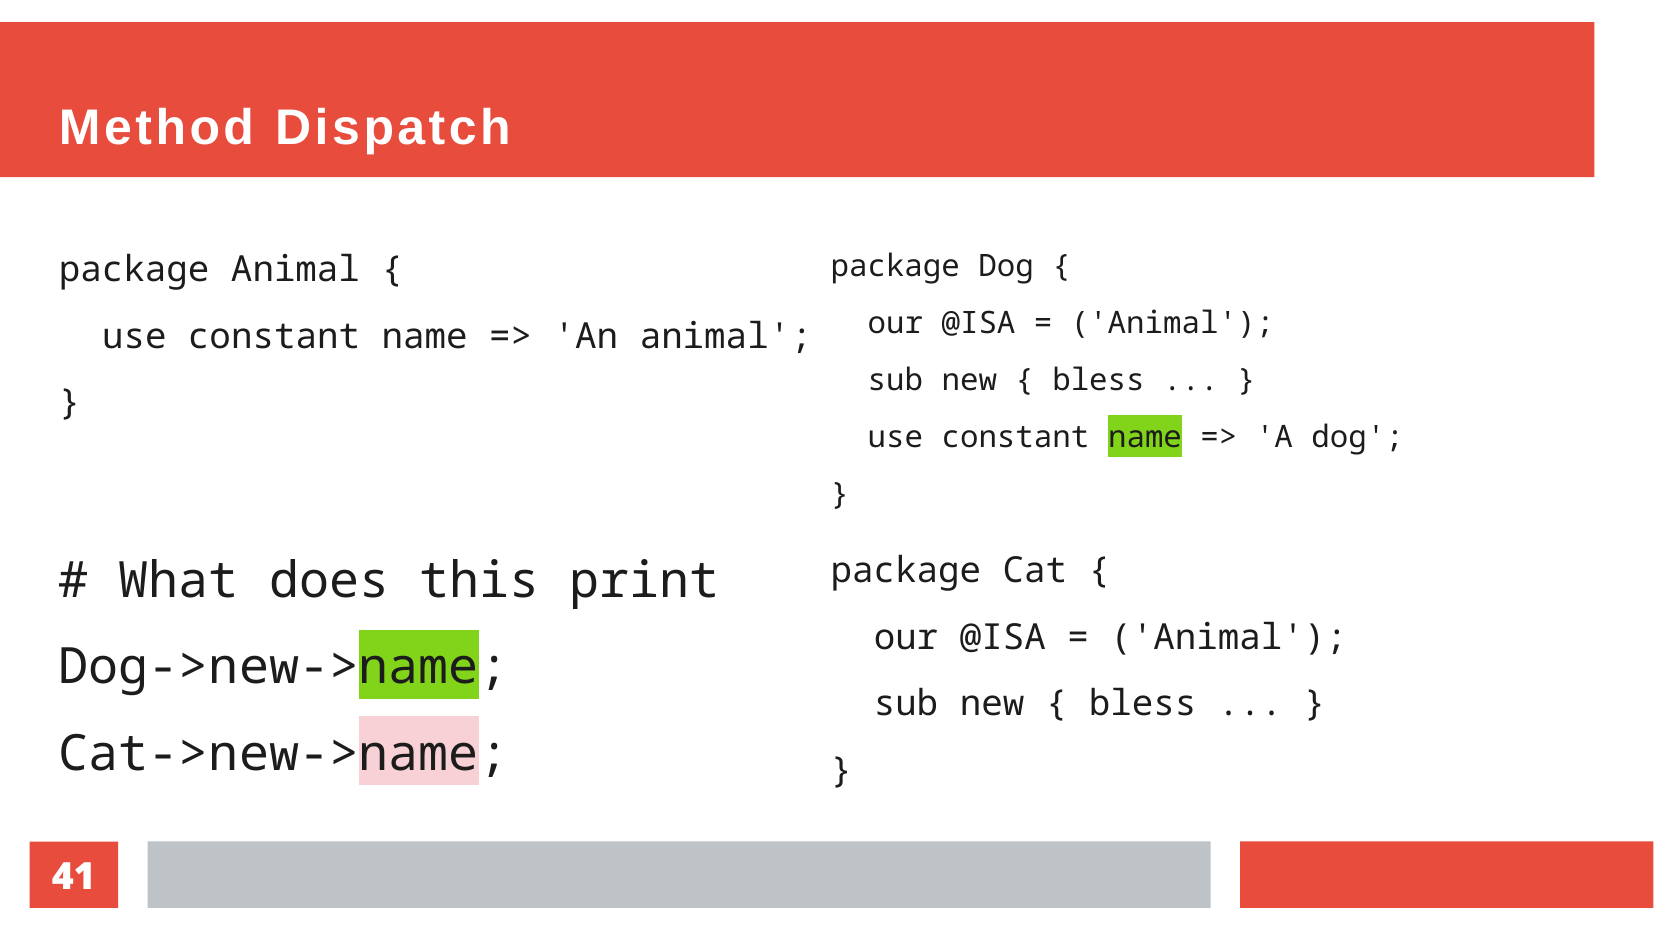

# Method Dispatch
package Animal {
 use constant name => 'An animal';
}
package Dog {
 our @ISA = ('Animal');
 sub new { bless ... }
 use constant name => 'A dog';
}
# What does this print
Dog->new->name;
Cat->new->name;
package Cat {
 our @ISA = ('Animal');
 sub new { bless ... }
}
41